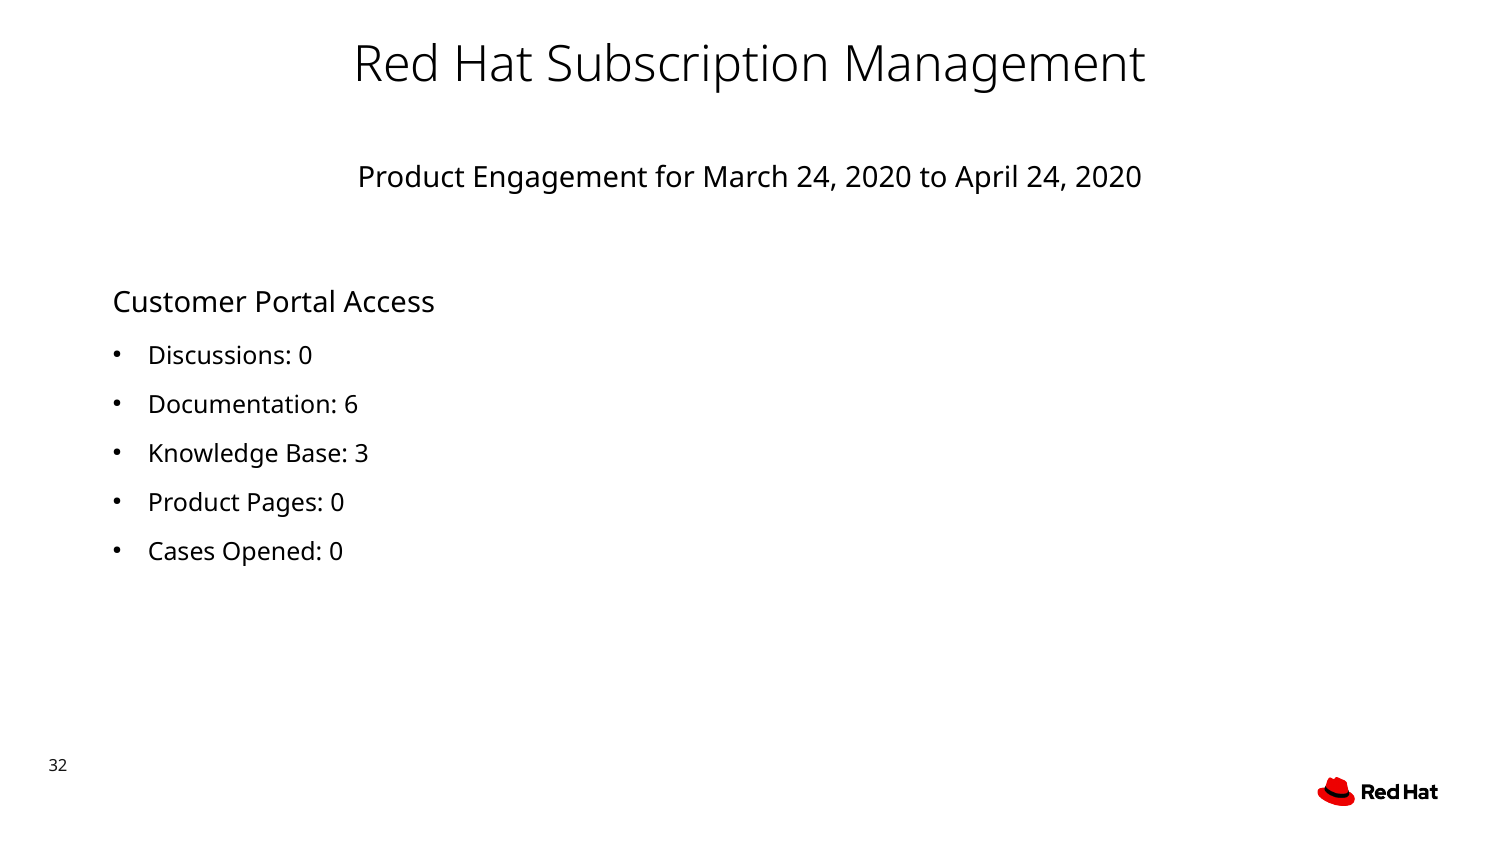

# Red Hat Subscription Management
Product Engagement for March 24, 2020 to April 24, 2020
Customer Portal Access
Discussions: 0
Documentation: 6
Knowledge Base: 3
Product Pages: 0
Cases Opened: 0
32